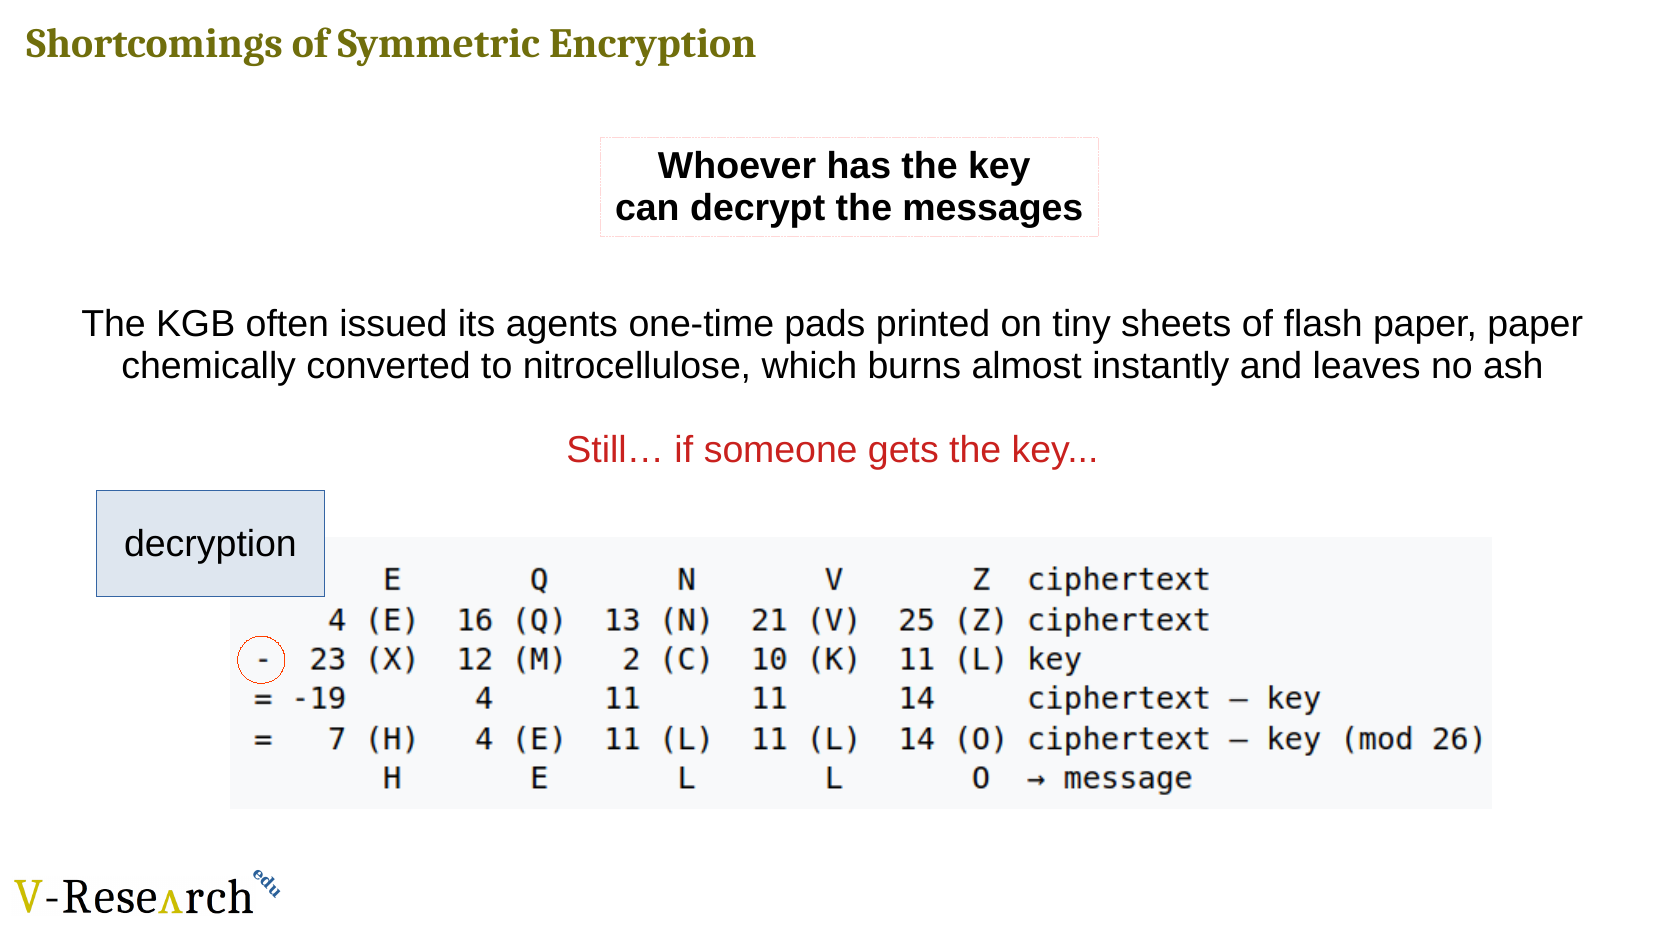

Shortcomings of Symmetric Encryption
Whoever has the key
can decrypt the messages
The KGB often issued its agents one-time pads printed on tiny sheets of flash paper, paper chemically converted to nitrocellulose, which burns almost instantly and leaves no ash
Still… if someone gets the key...
decryption
edu